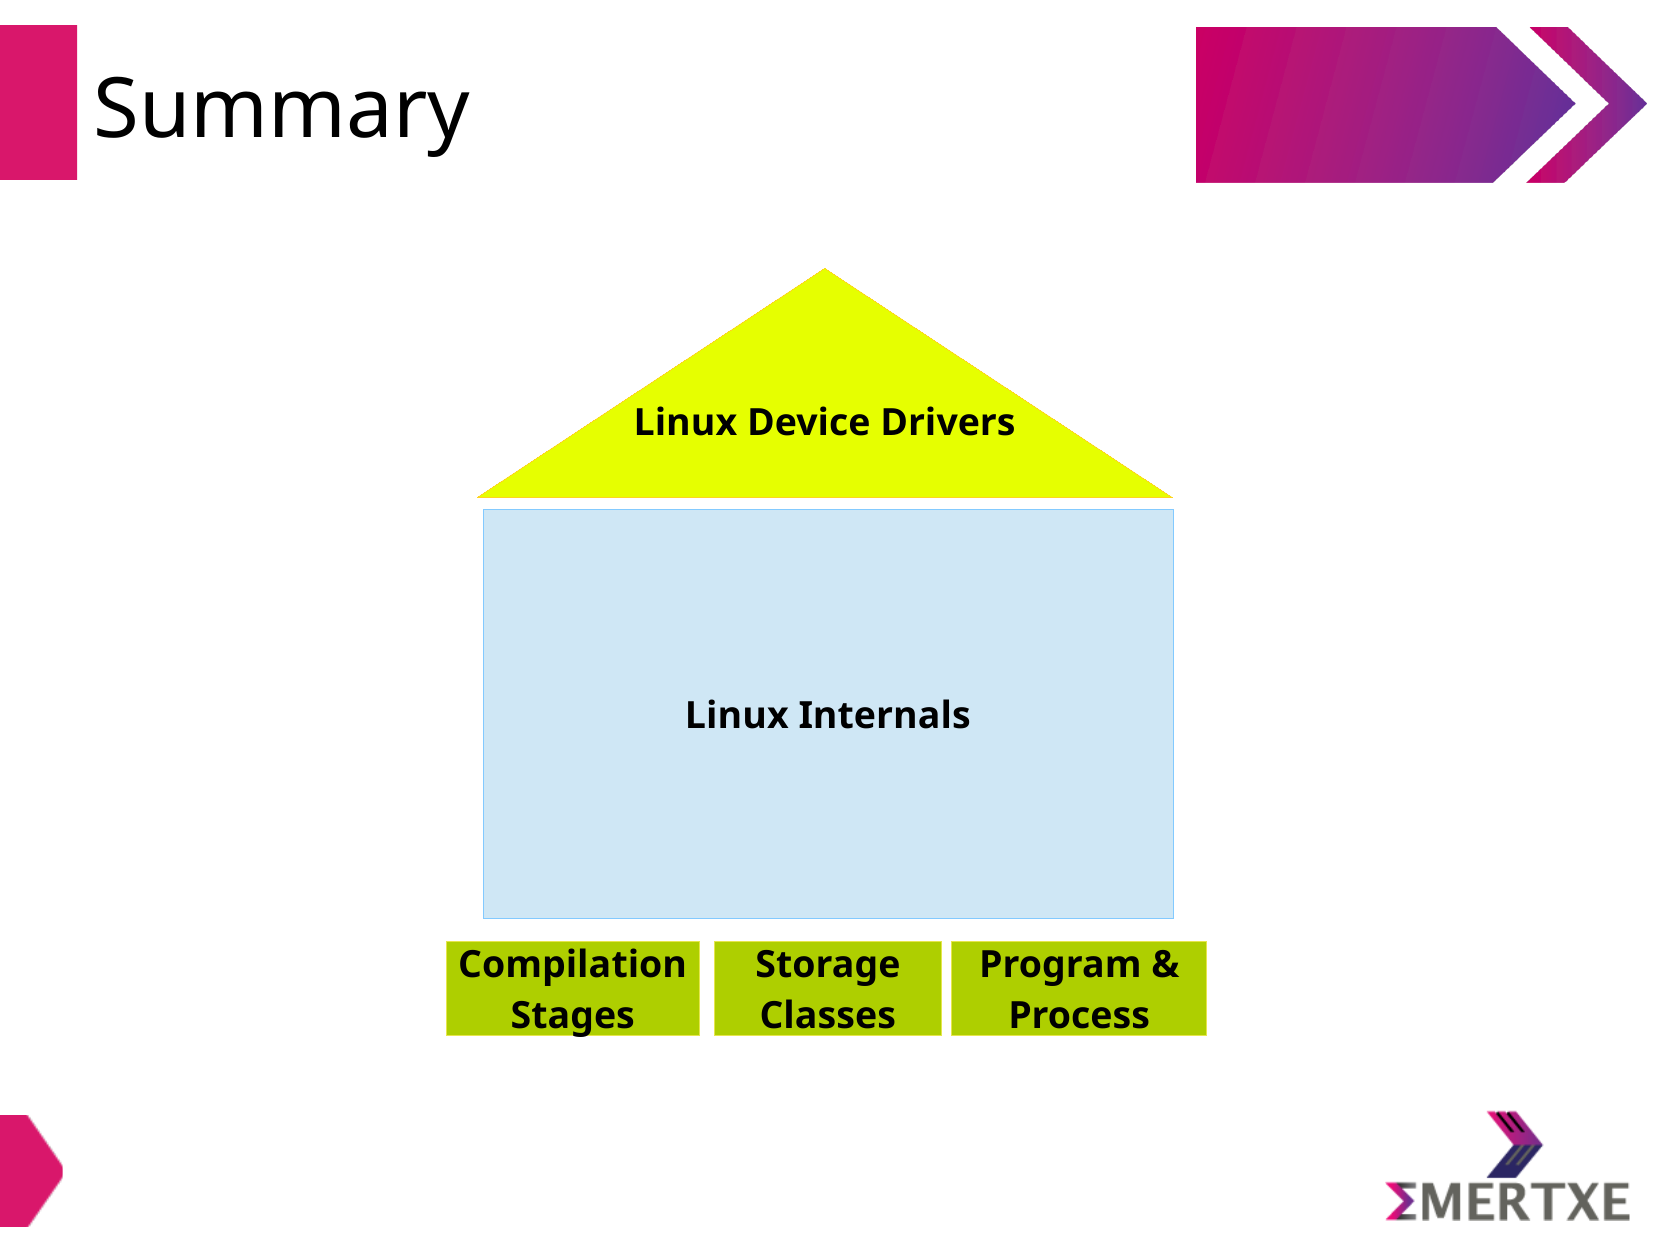

# Summary
Linux Device Drivers
Linux Internals
Compilation
Stages
Storage
Classes
Program &
Process